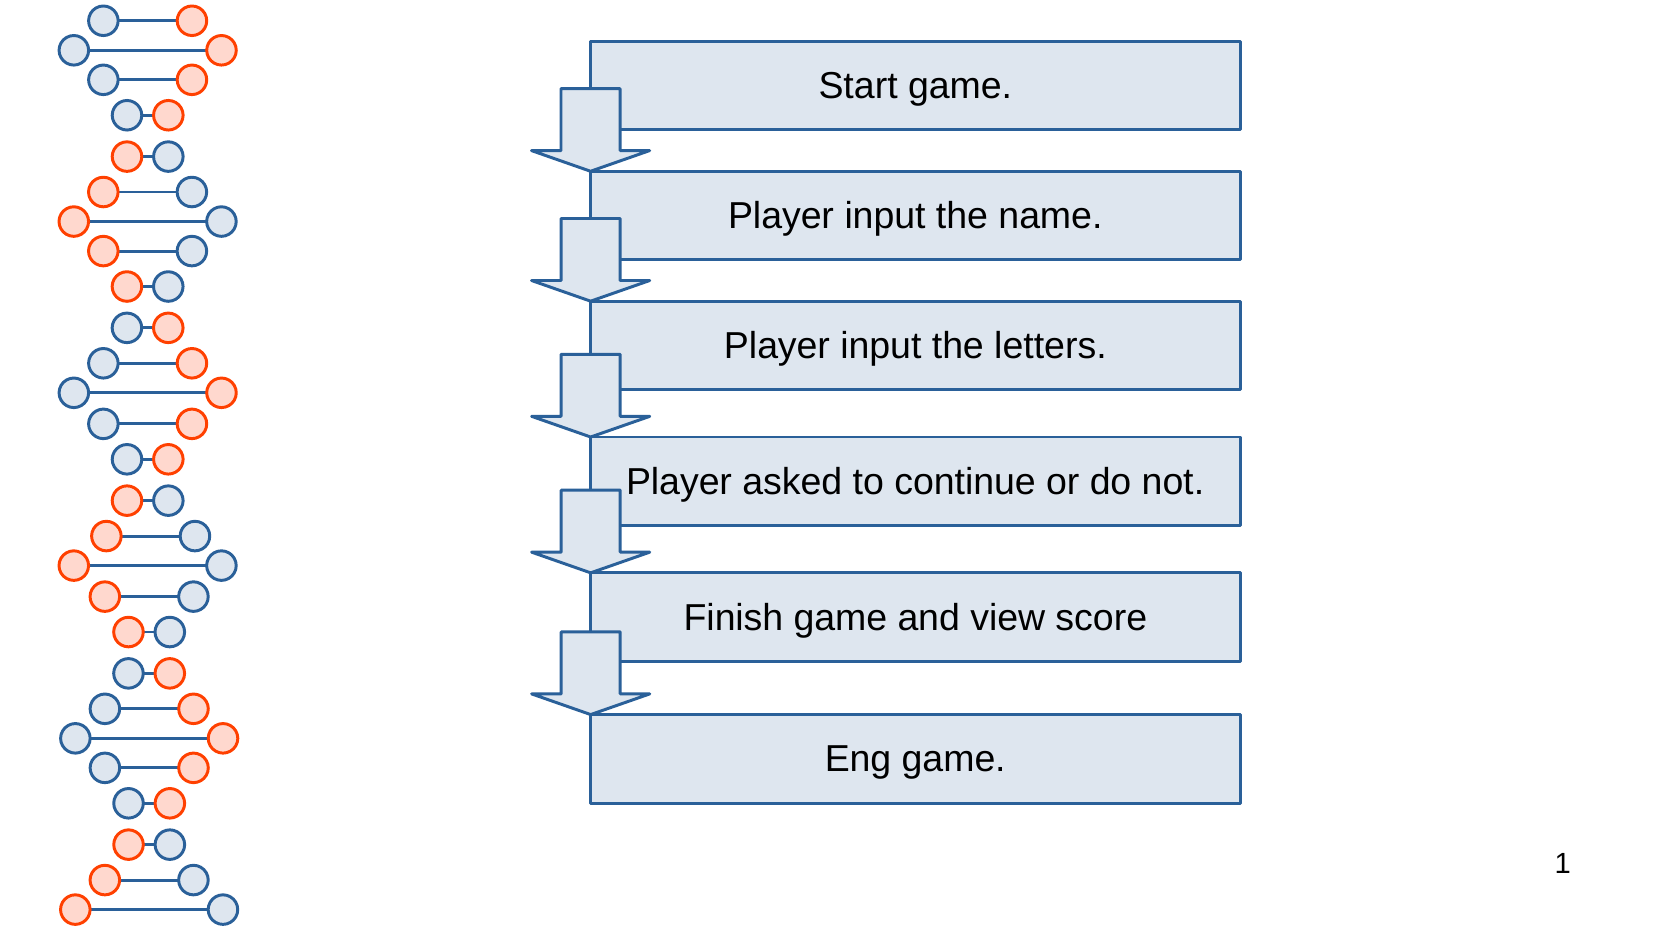

Start game.
Player input the name.
Player input the letters.
Player asked to continue or do not.
Finish game and view score
Eng game.
1